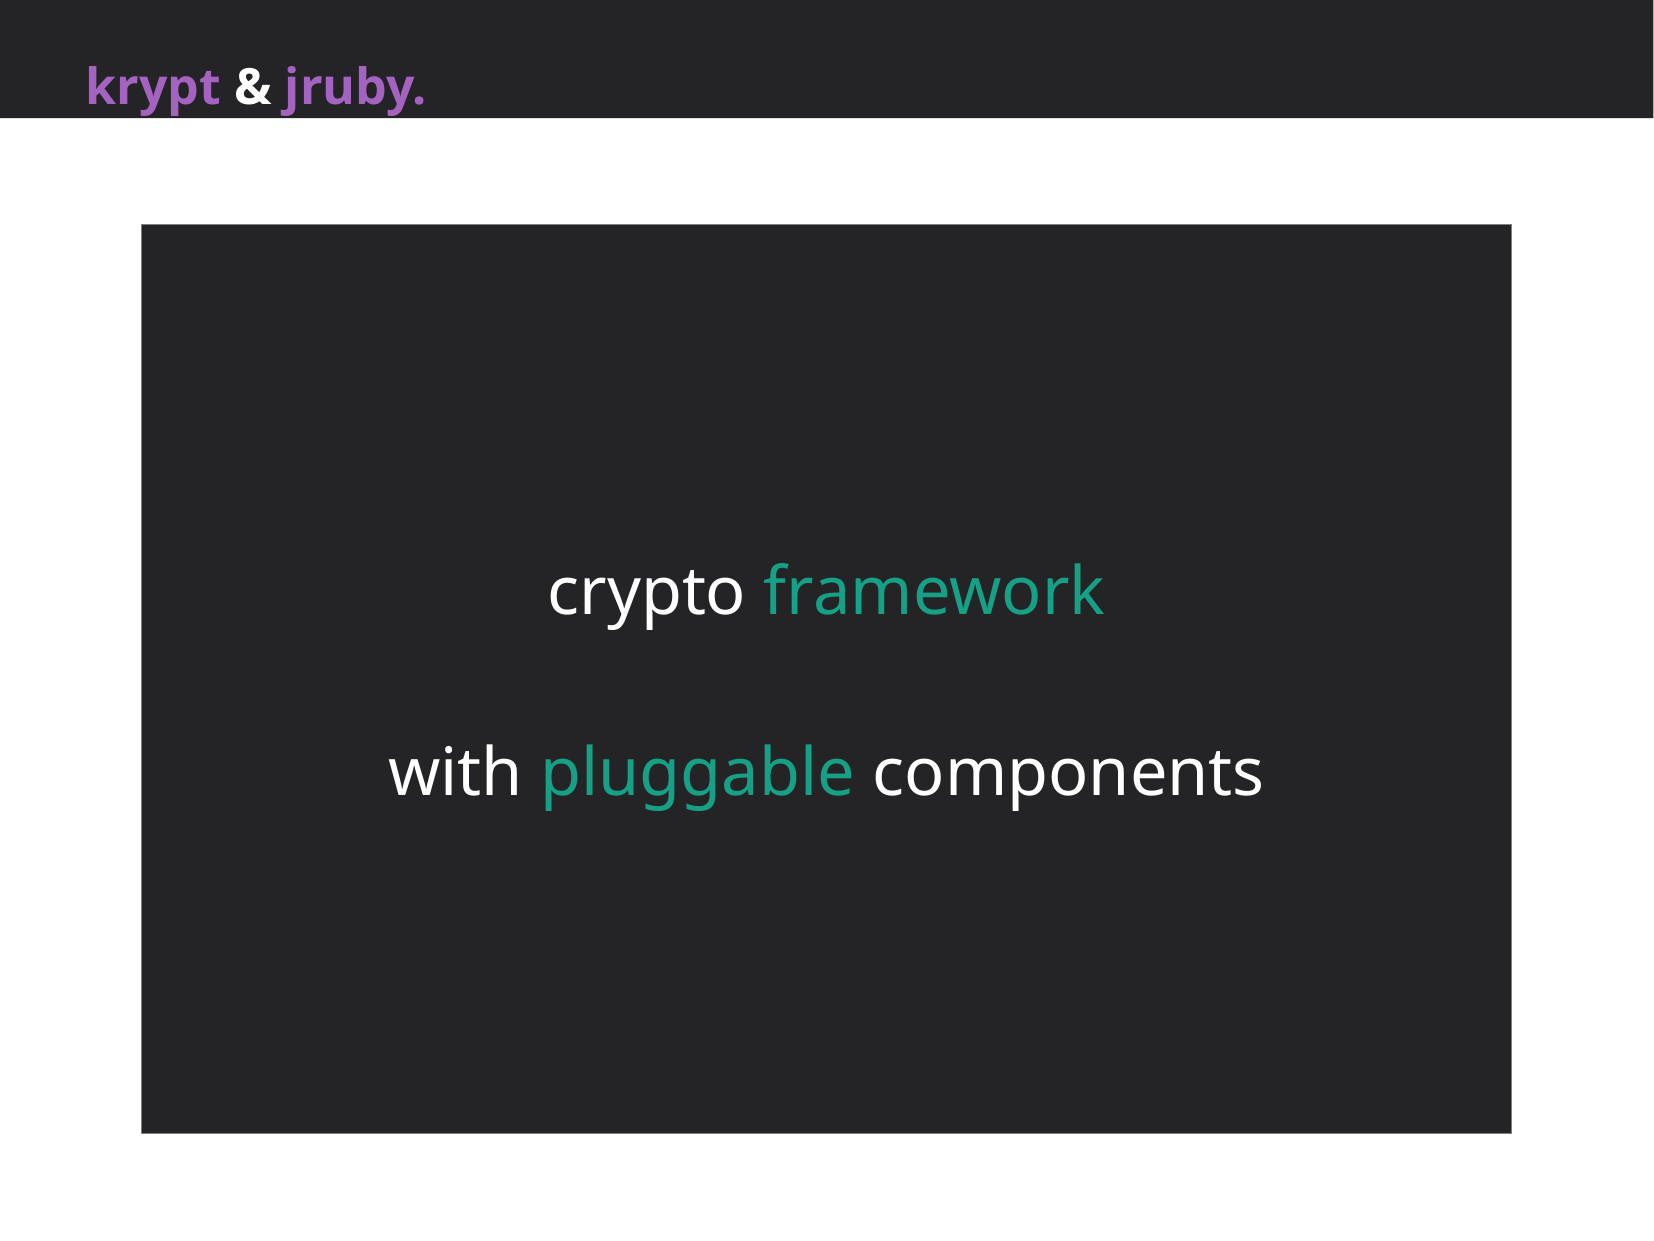

krypt & jruby.
crypto framework
with pluggable components